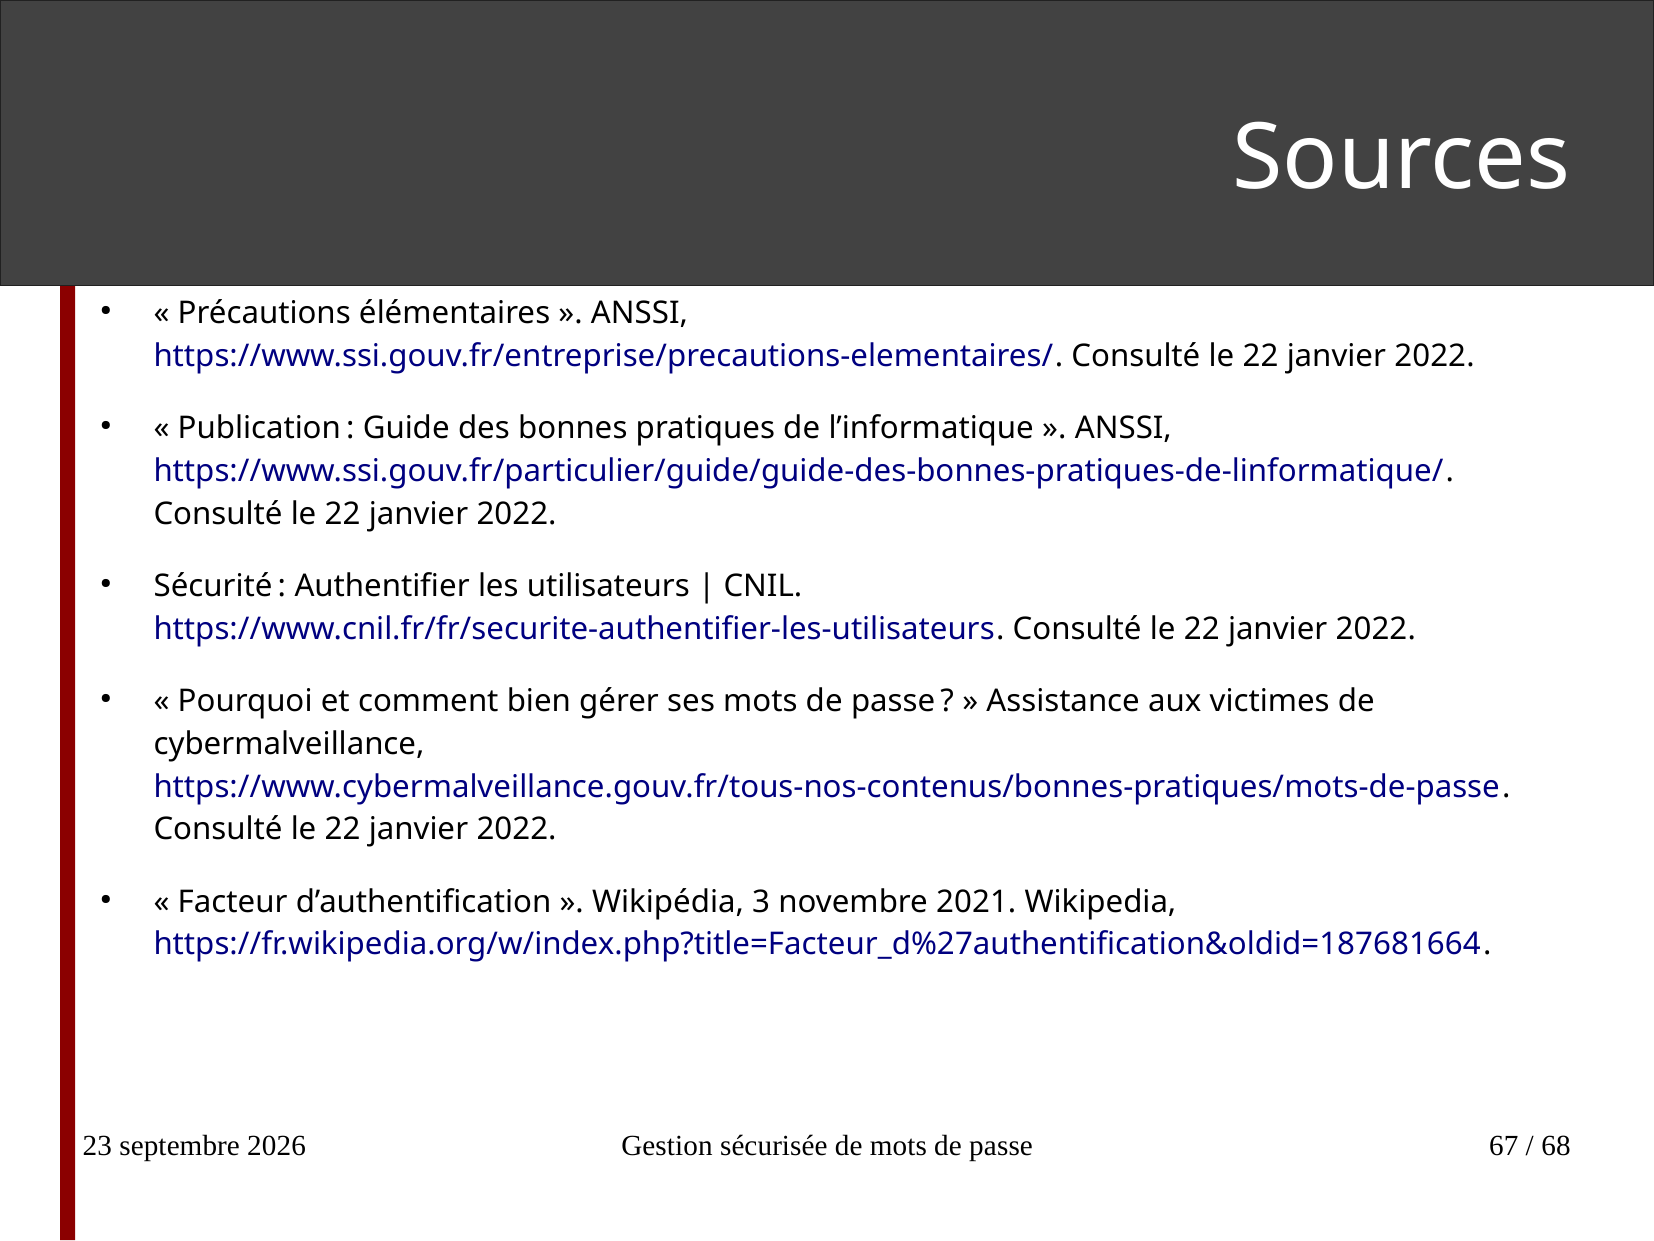

# Sources
« Précautions élémentaires ». ANSSI, https://www.ssi.gouv.fr/entreprise/precautions-elementaires/. Consulté le 22 janvier 2022.
« Publication : Guide des bonnes pratiques de l’informatique ». ANSSI, https://www.ssi.gouv.fr/particulier/guide/guide-des-bonnes-pratiques-de-linformatique/. Consulté le 22 janvier 2022.
Sécurité : Authentifier les utilisateurs | CNIL. https://www.cnil.fr/fr/securite-authentifier-les-utilisateurs. Consulté le 22 janvier 2022.
« Pourquoi et comment bien gérer ses mots de passe ? » Assistance aux victimes de cybermalveillance, https://www.cybermalveillance.gouv.fr/tous-nos-contenus/bonnes-pratiques/mots-de-passe. Consulté le 22 janvier 2022.
« Facteur d’authentification ». Wikipédia, 3 novembre 2021. Wikipedia, https://fr.wikipedia.org/w/index.php?title=Facteur_d%27authentification&oldid=187681664.
Gestion sécurisée de mots de passe
67